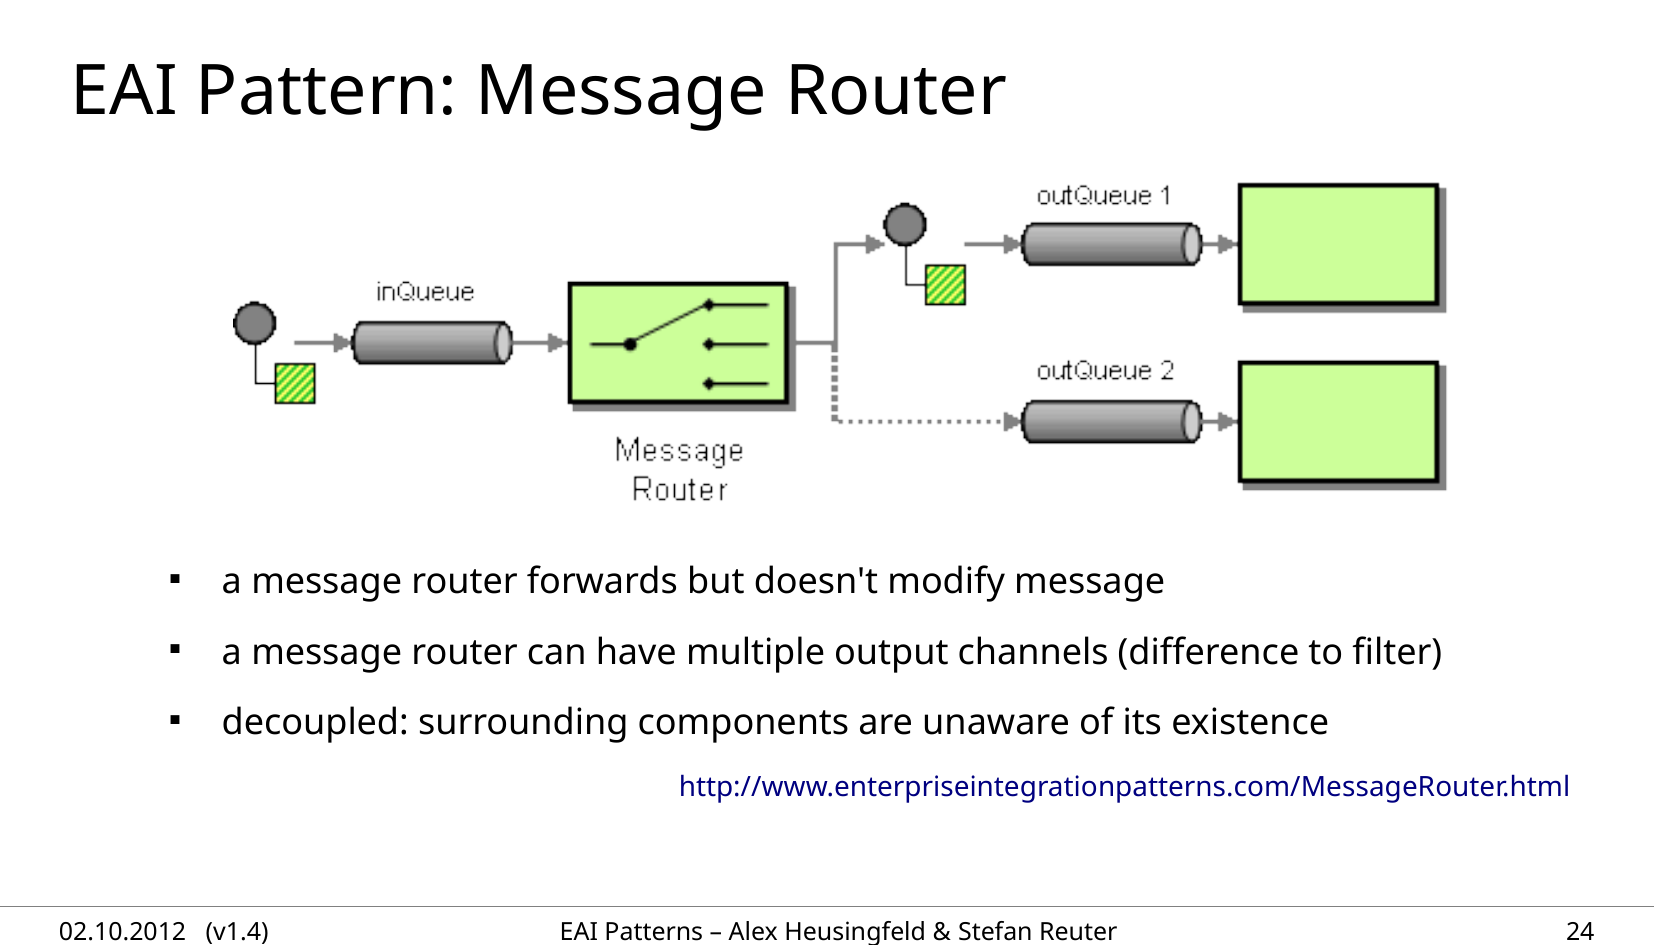

# EAI Pattern: Message Router
a message router forwards but doesn't modify message
a message router can have multiple output channels (difference to filter)
decoupled: surrounding components are unaware of its existence
http://www.enterpriseintegrationpatterns.com/MessageRouter.html
2012-08-30
EAI Patterns - Alex Heusingfeld & Stefan Reuter
24